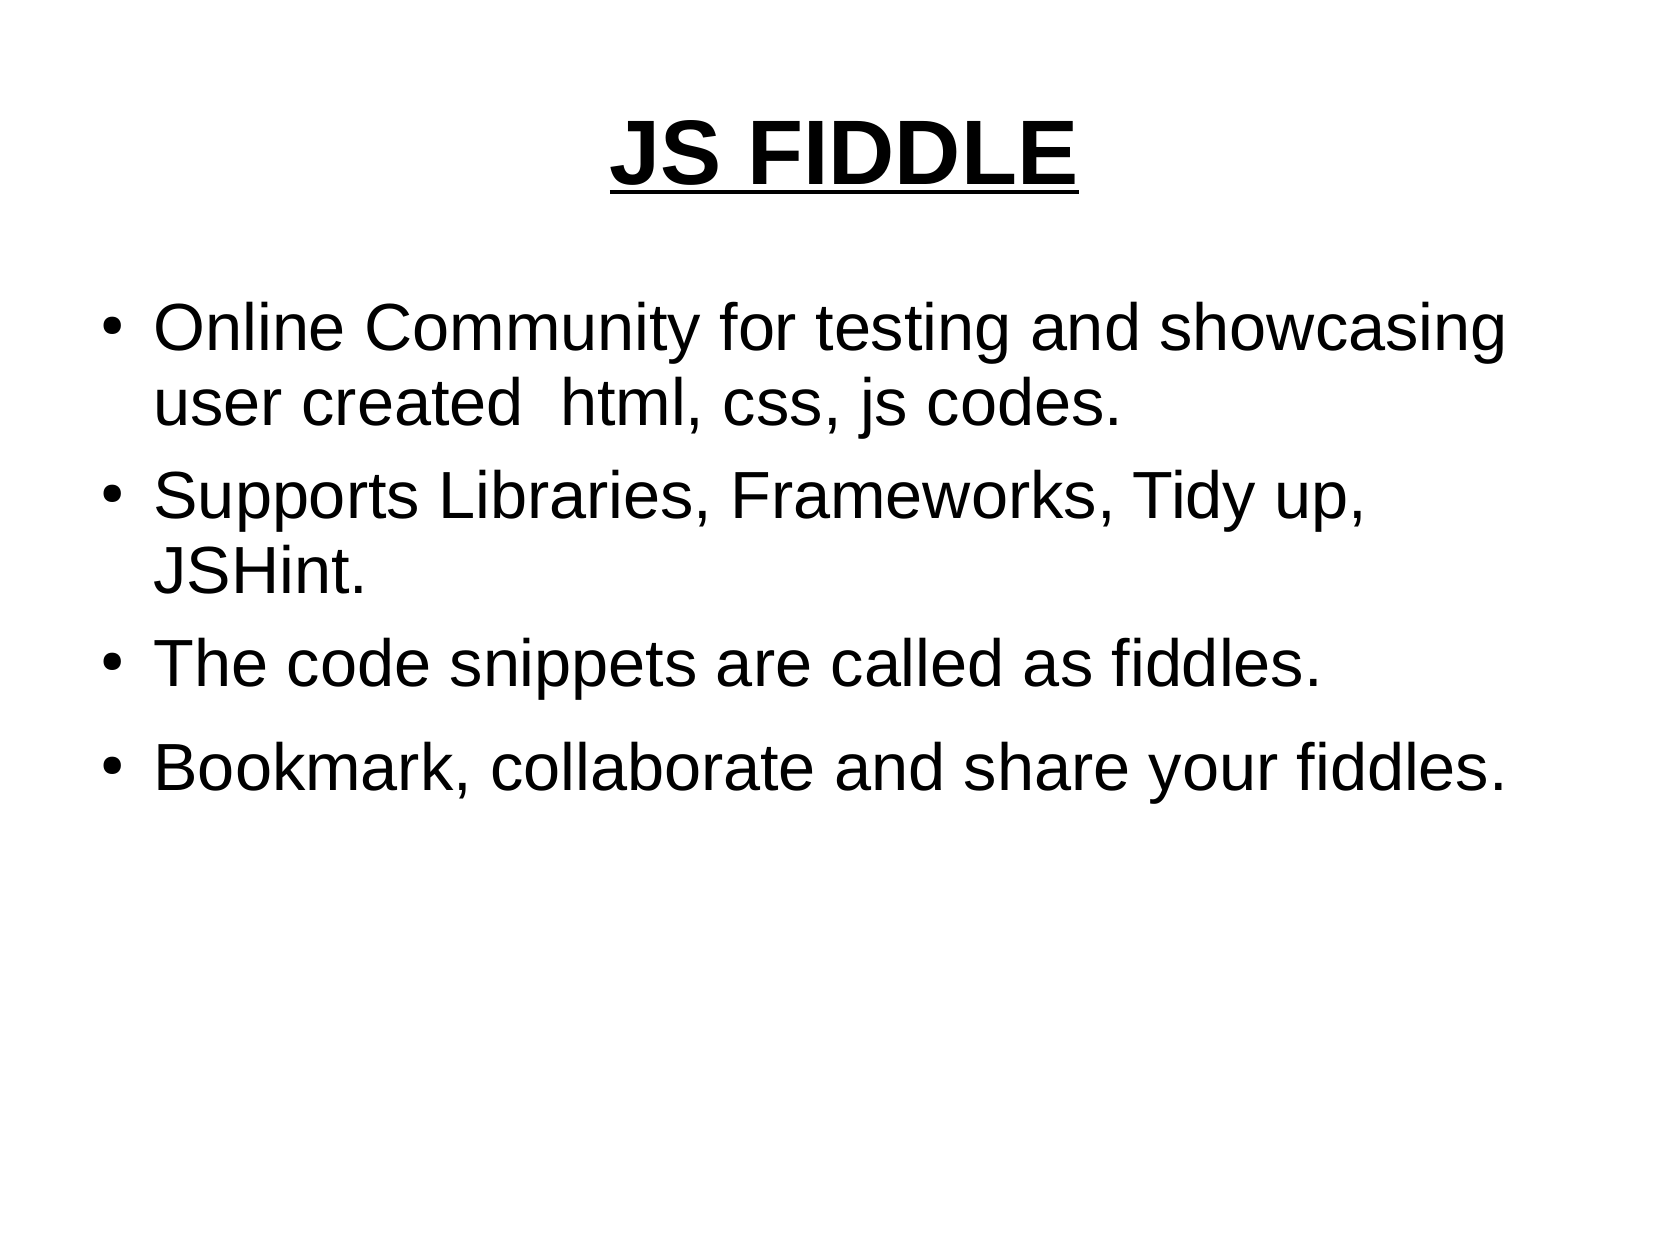

# JS FIDDLE
Online Community for testing and showcasing user created html, css, js codes.
Supports Libraries, Frameworks, Tidy up, JSHint.
The code snippets are called as fiddles.
Bookmark, collaborate and share your fiddles.